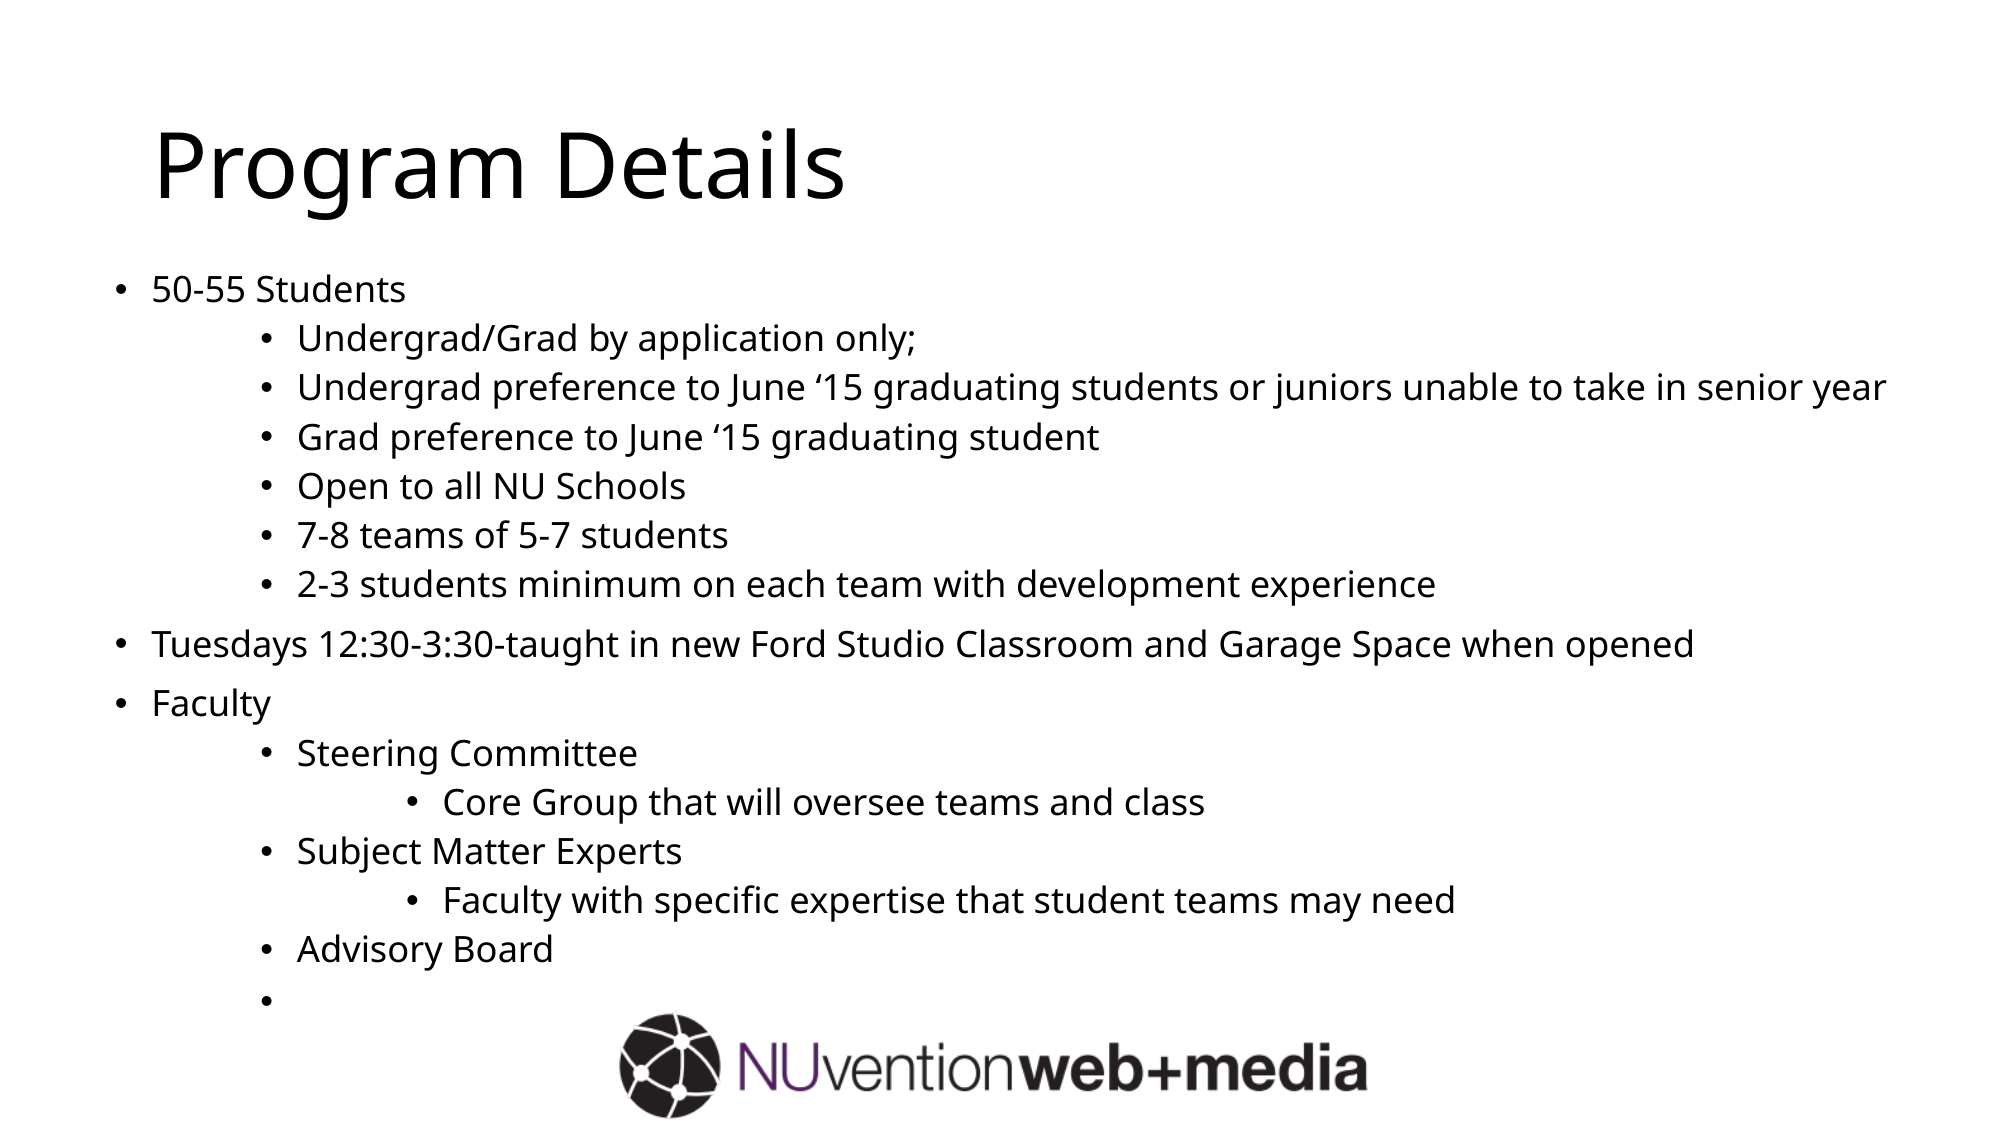

# Program Details
50-55 Students
Undergrad/Grad by application only;
Undergrad preference to June ‘15 graduating students or juniors unable to take in senior year
Grad preference to June ‘15 graduating student
Open to all NU Schools
7-8 teams of 5-7 students
2-3 students minimum on each team with development experience
Tuesdays 12:30-3:30-taught in new Ford Studio Classroom and Garage Space when opened
Faculty
Steering Committee
Core Group that will oversee teams and class
Subject Matter Experts
Faculty with specific expertise that student teams may need
Advisory Board